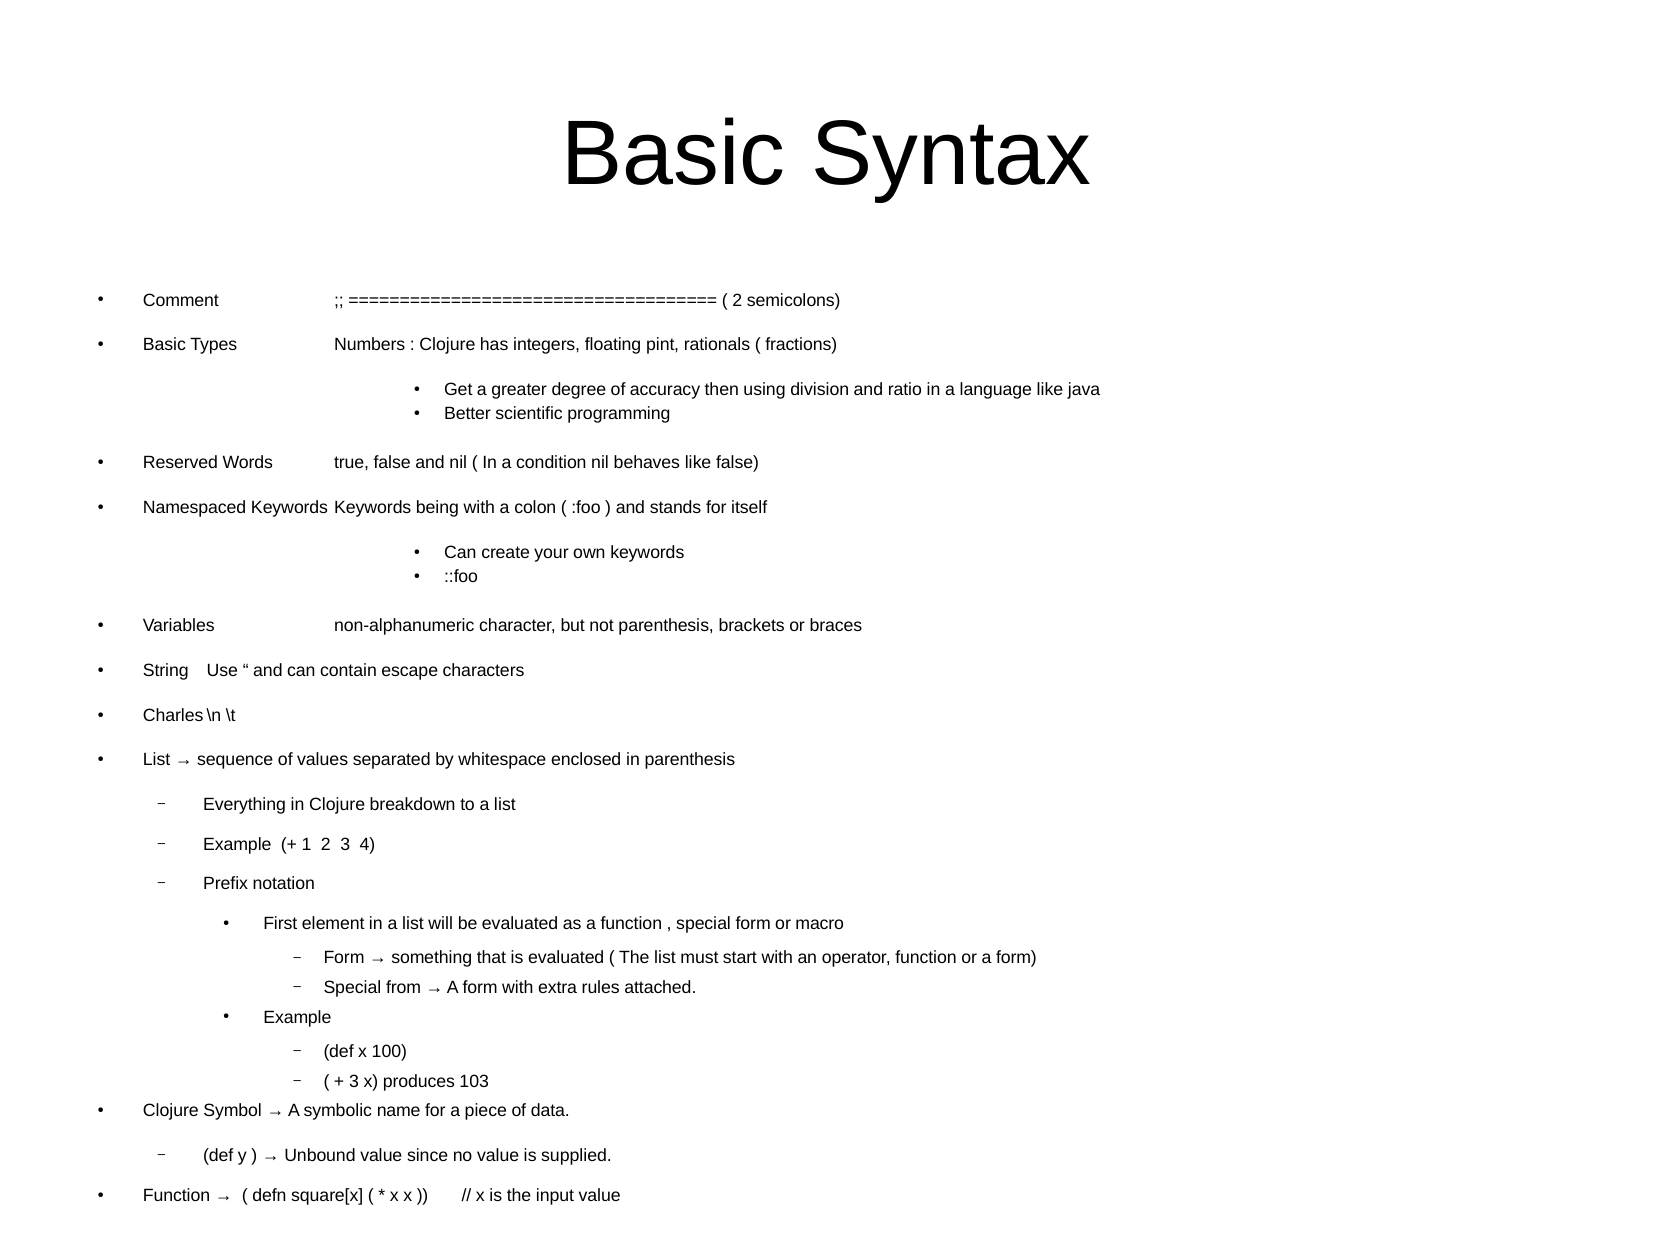

# Basic Syntax
Comment			;; ==================================== ( 2 semicolons)
Basic Types 			Numbers : Clojure has integers, floating pint, rationals ( fractions)
Get a greater degree of accuracy then using division and ratio in a language like java
Better scientific programming
Reserved Words 		true, false and nil ( In a condition nil behaves like false)
Namespaced Keywords 	Keywords being with a colon ( :foo ) and stands for itself
Can create your own keywords
::foo
Variables 			non-alphanumeric character, but not parenthesis, brackets or braces
String 				Use “ and can contain escape characters
Charles				\n \t
List → sequence of values separated by whitespace enclosed in parenthesis
Everything in Clojure breakdown to a list
Example (+ 1 2 3 4)
Prefix notation
First element in a list will be evaluated as a function , special form or macro
Form → something that is evaluated ( The list must start with an operator, function or a form)
Special from → A form with extra rules attached.
Example
(def x 100)
( + 3 x) produces 103
Clojure Symbol → A symbolic name for a piece of data.
(def y ) → Unbound value since no value is supplied.
Function → ( defn square[x] ( * x x ))				// x is the input value